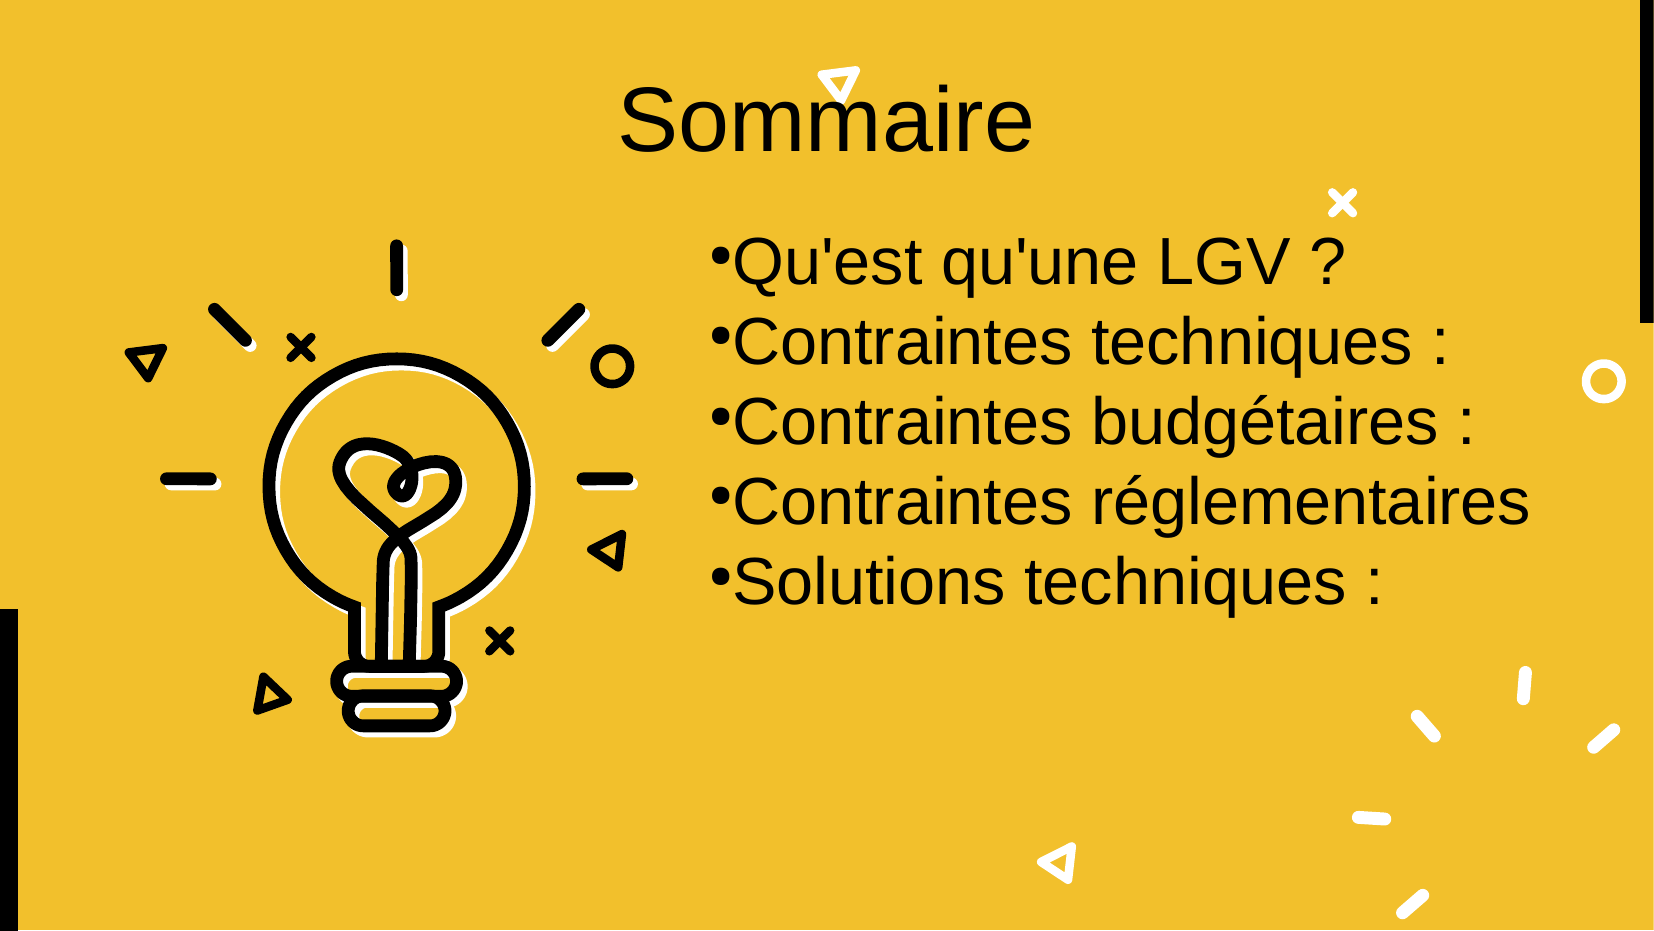

# Sommaire
Qu'est qu'une LGV ?
Contraintes techniques :
Contraintes budgétaires :
Contraintes réglementaires
Solutions techniques :